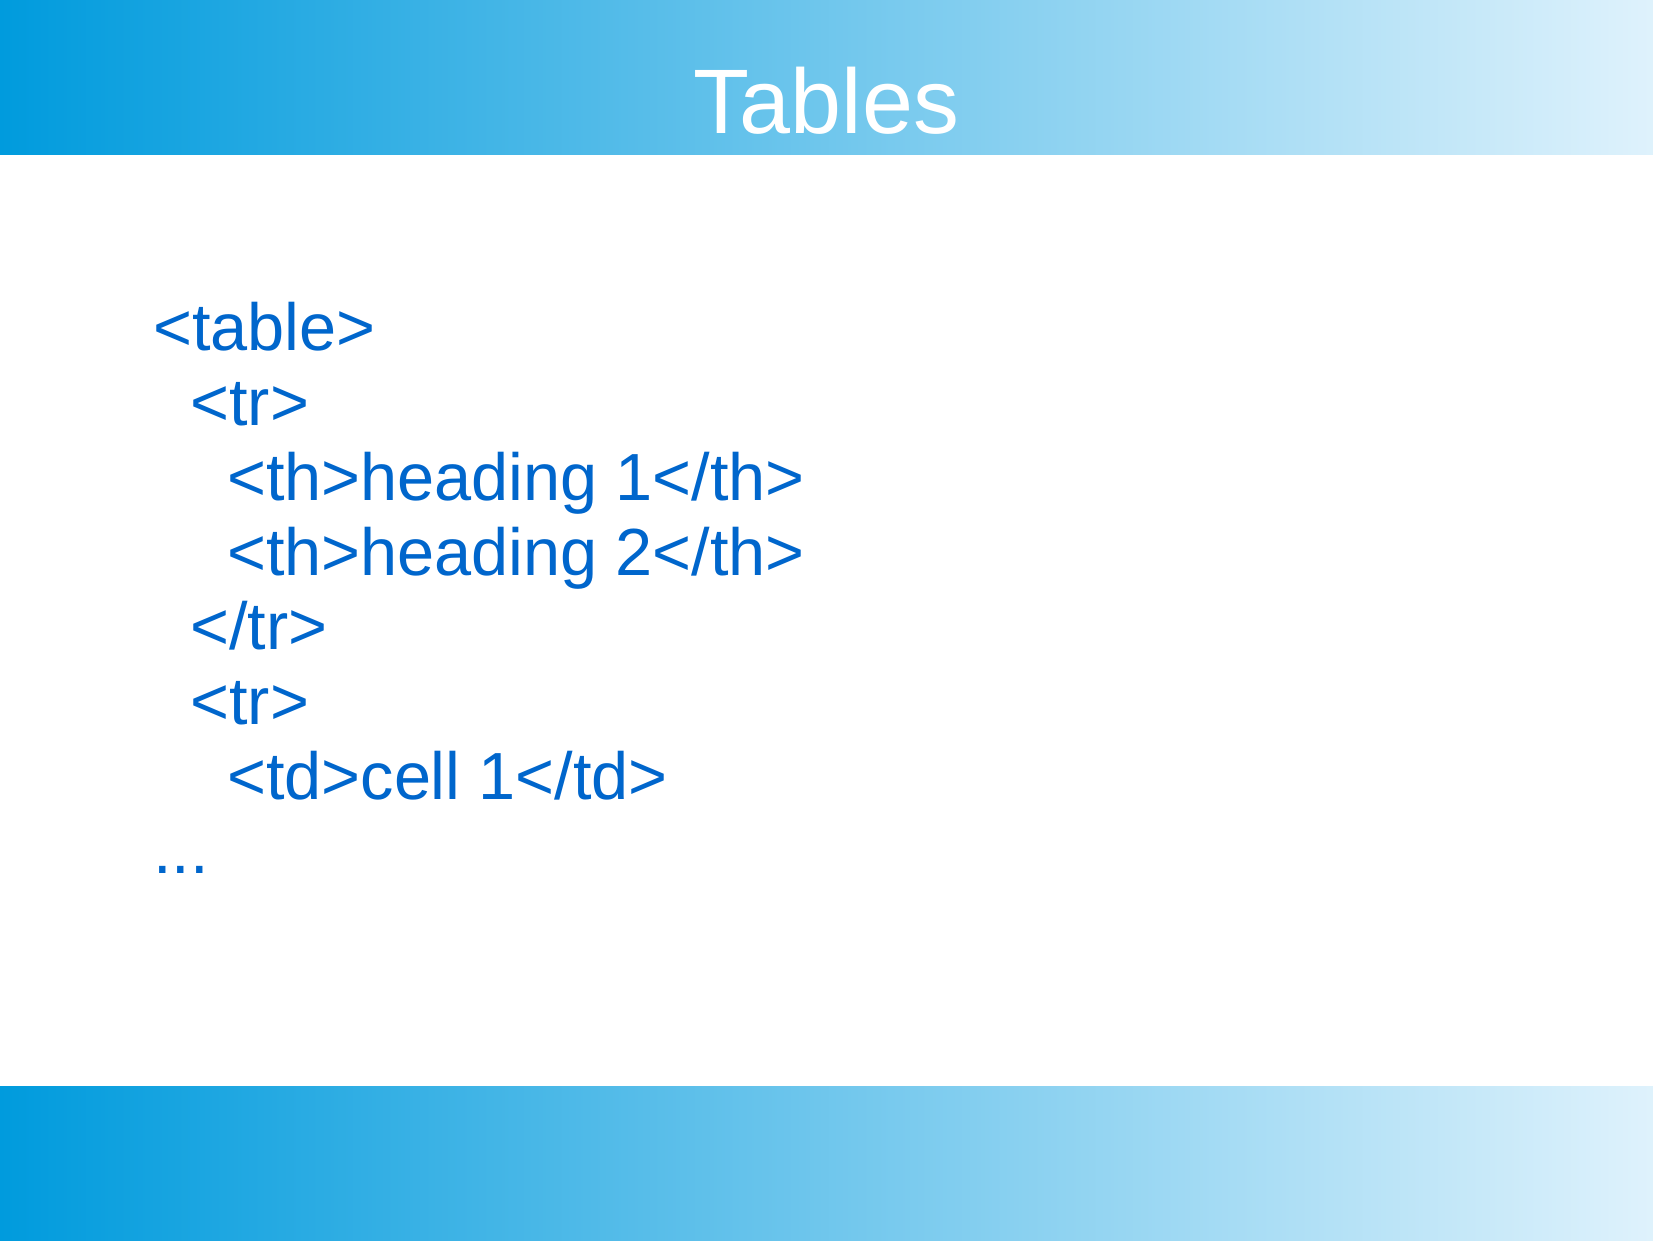

# Tables
<table>
 <tr>
 <th>heading 1</th>
 <th>heading 2</th>
 </tr>
 <tr>
 <td>cell 1</td>
...